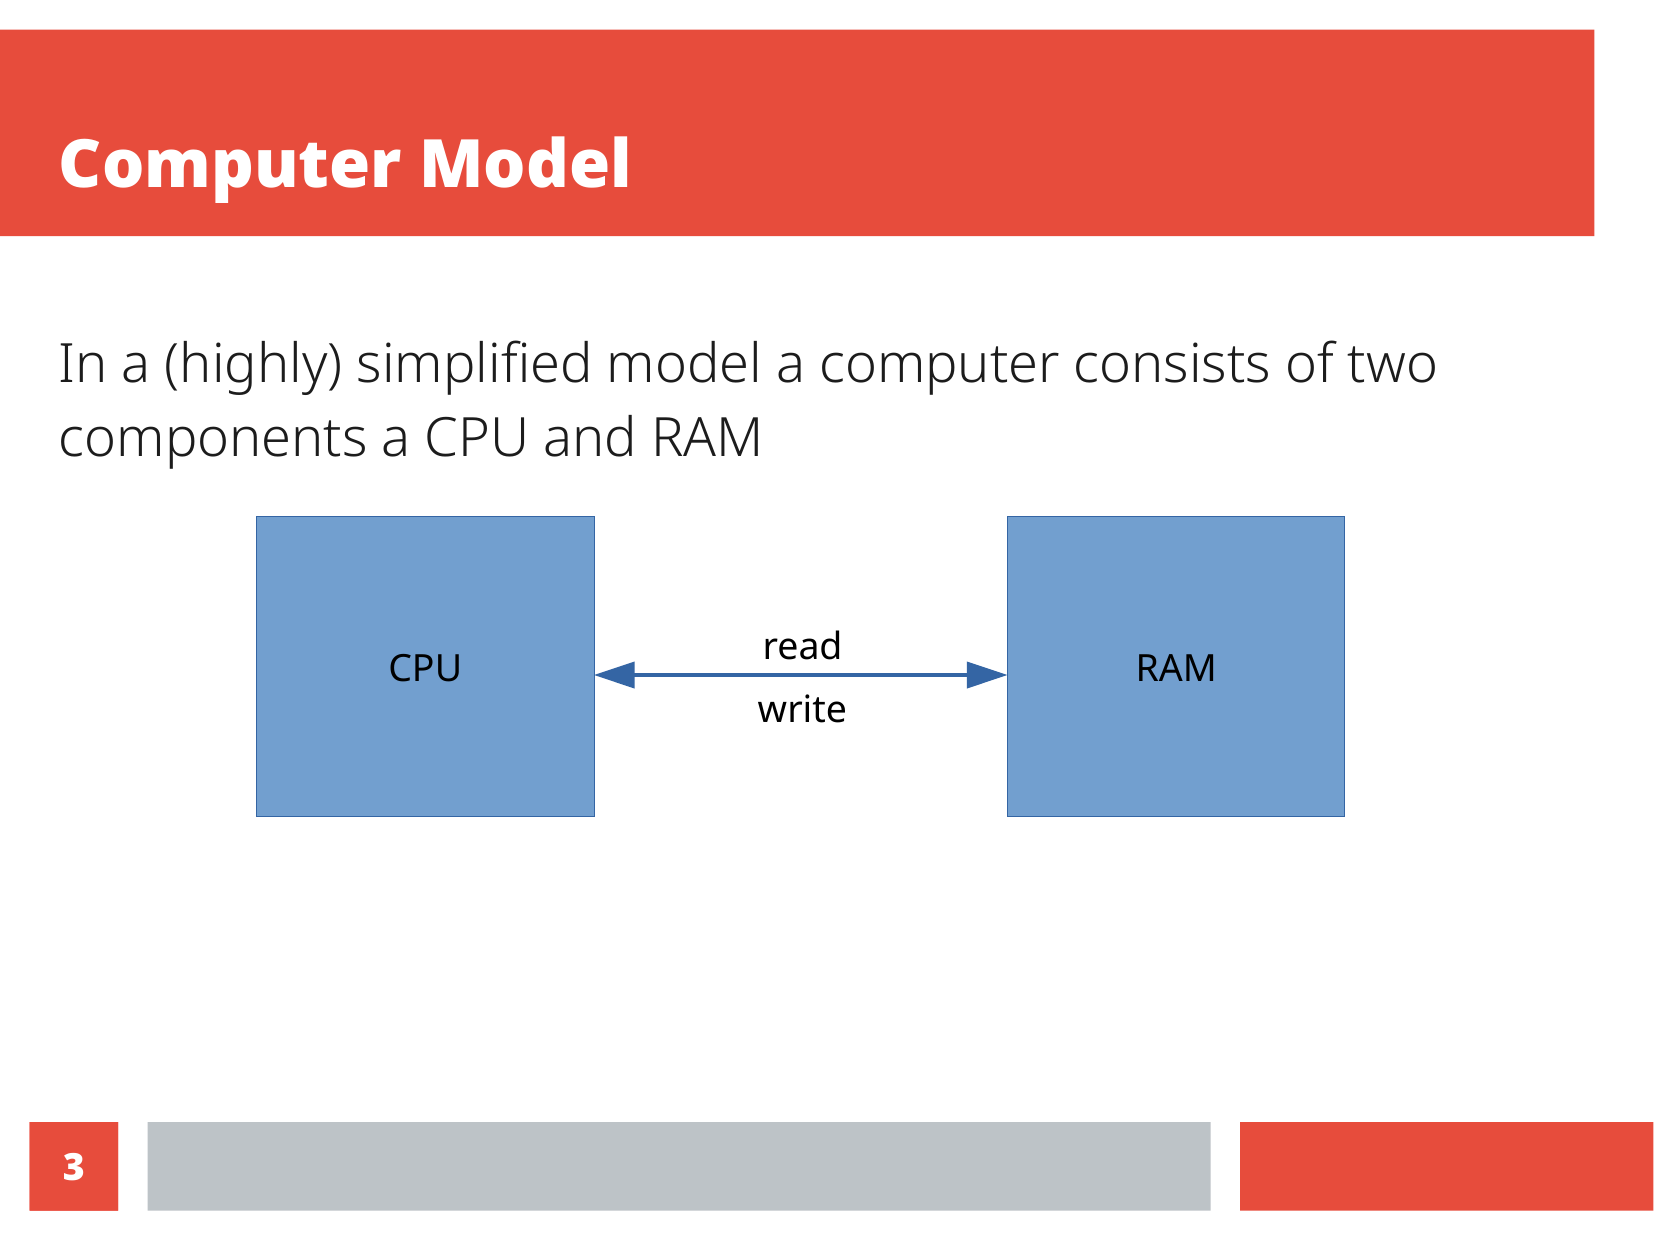

# Computer Model
In a (highly) simplified model a computer consists of two components a CPU and RAM
CPU
RAM
read
write
3